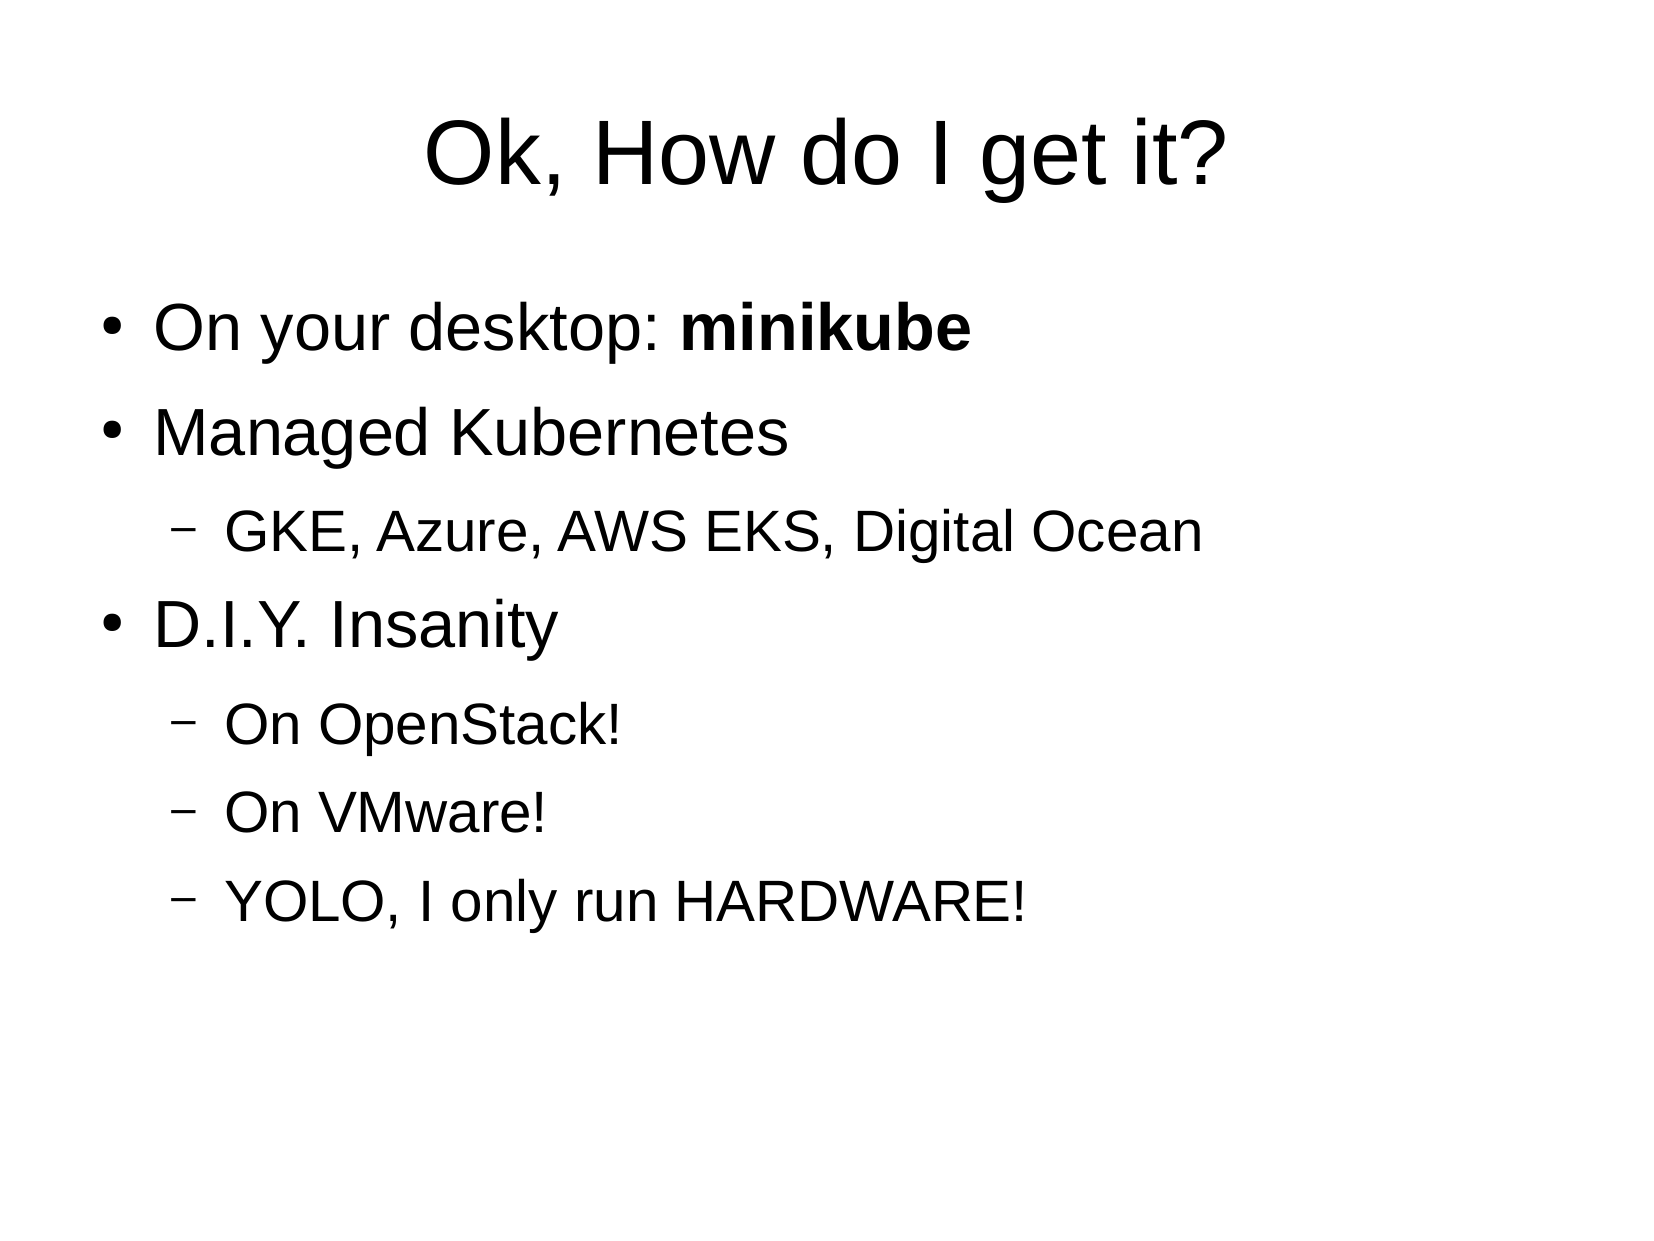

# Ok, How do I get it?
On your desktop: minikube
Managed Kubernetes
GKE, Azure, AWS EKS, Digital Ocean
D.I.Y. Insanity
On OpenStack!
On VMware!
YOLO, I only run HARDWARE!